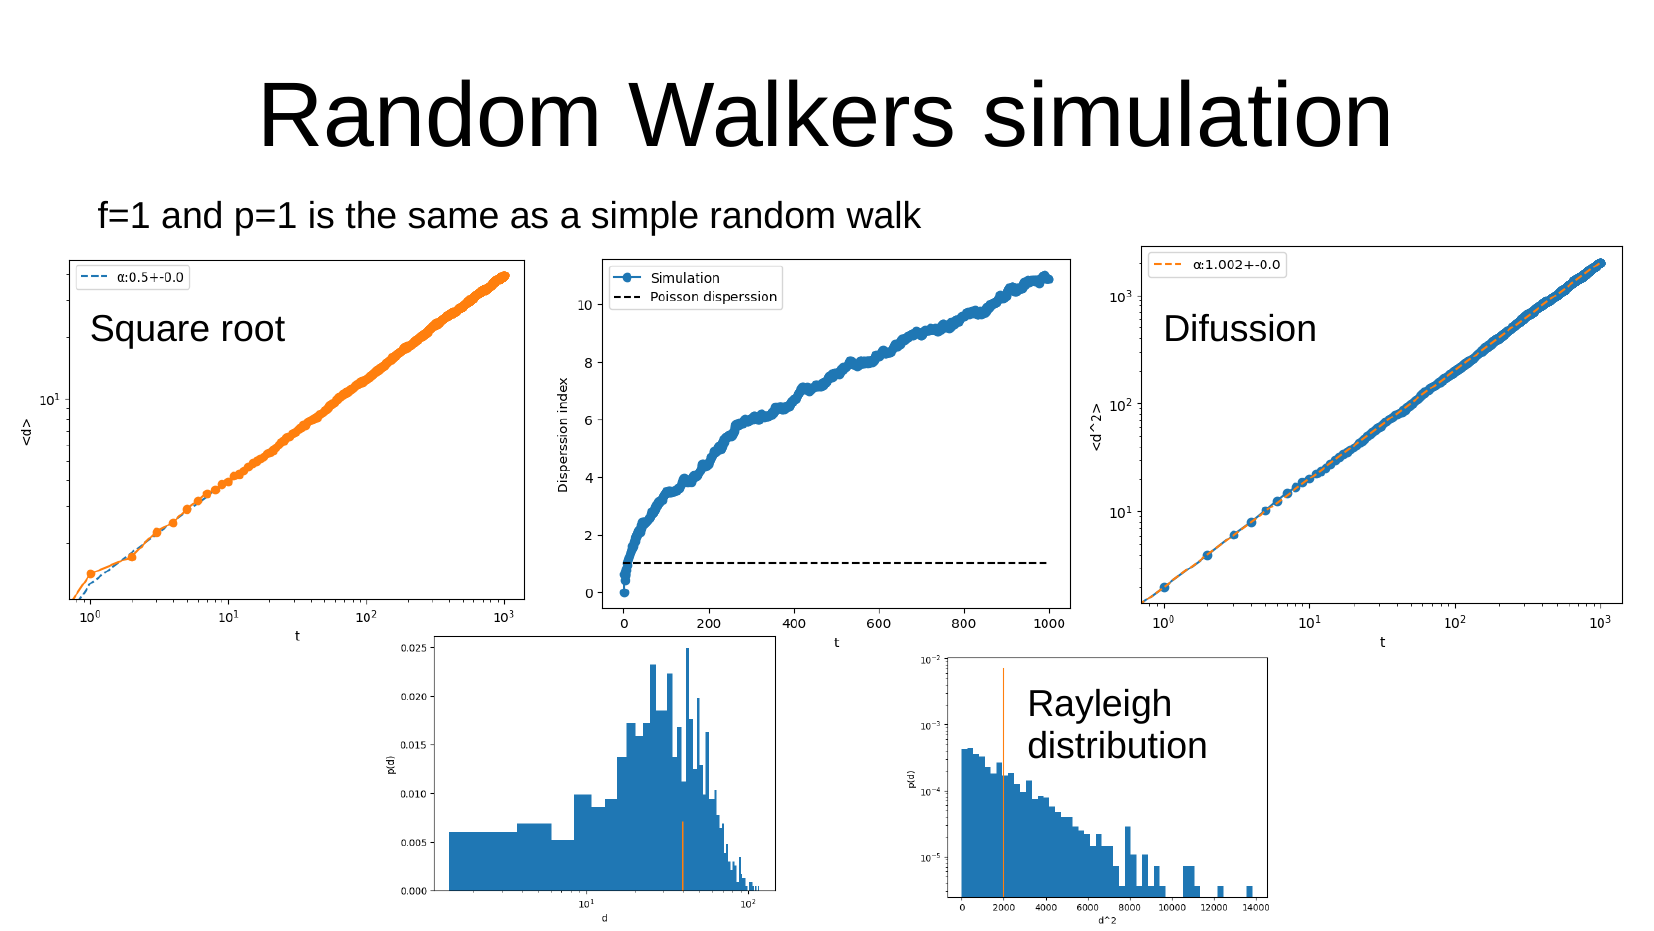

# Random Walkers simulation
f=1 and p=1 is the same as a simple random walk
Square root
Difussion
Rayleigh distribution